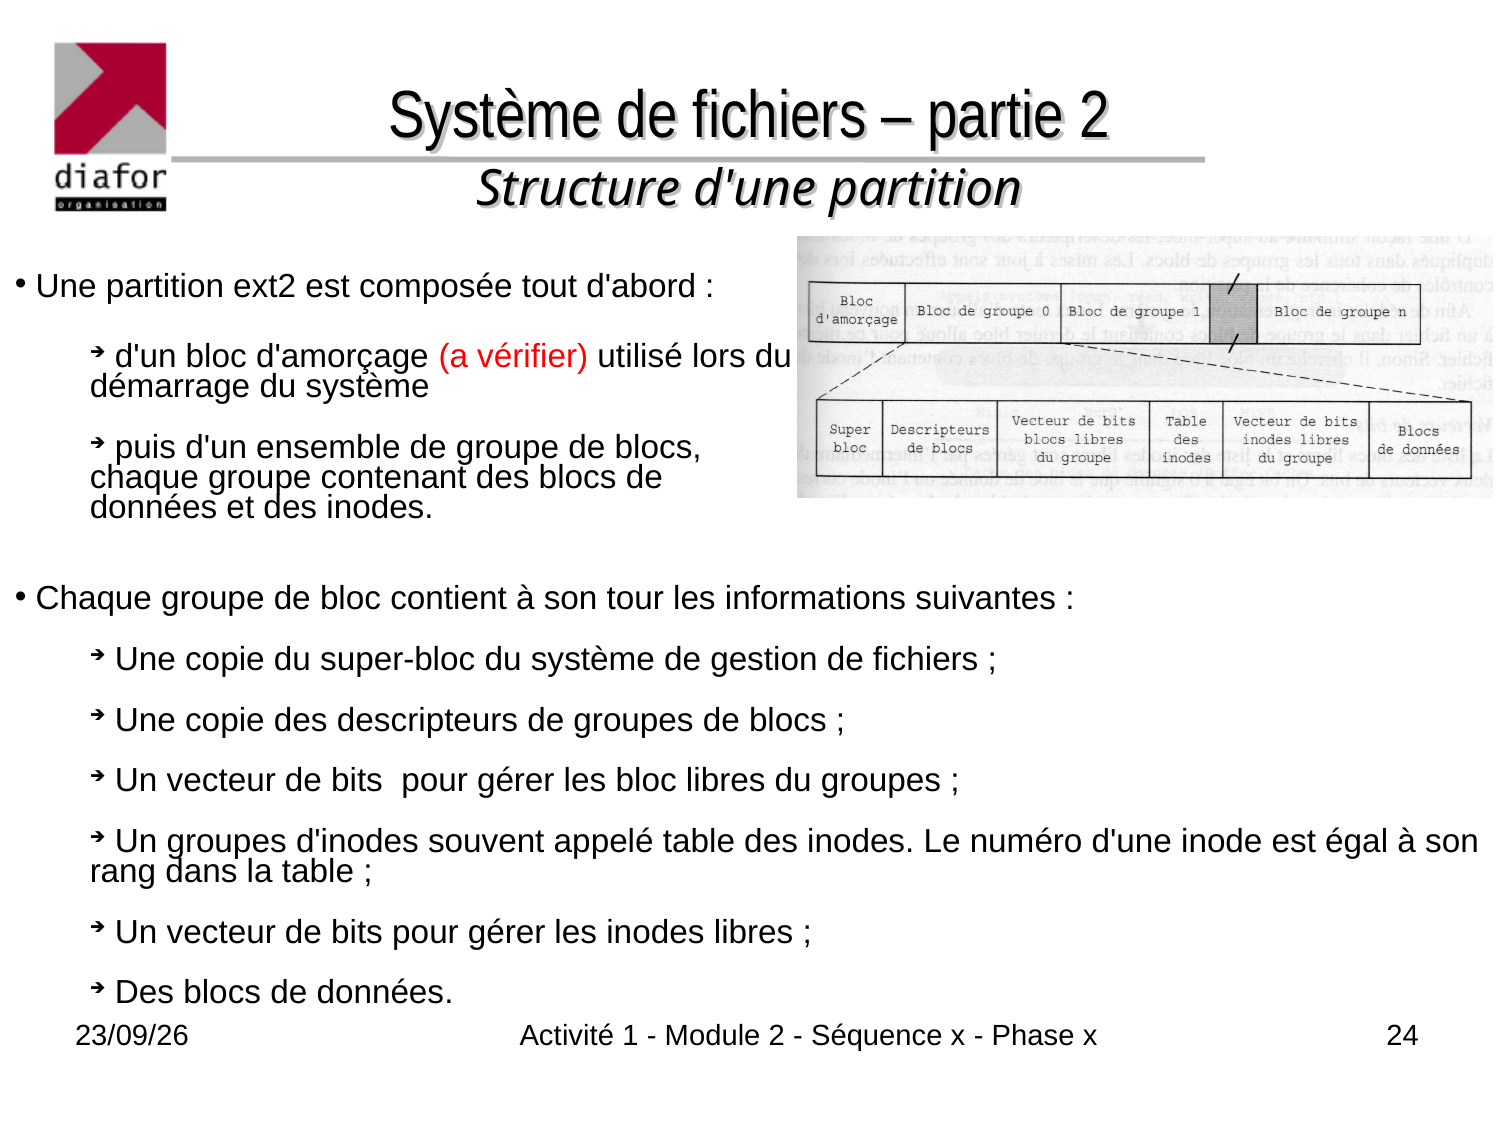

# Système de fichiers – partie 2 Structure d'une partition
 Une partition ext2 est composée tout d'abord :
 d'un bloc d'amorçage (a vérifier) utilisé lors du
démarrage du système
 puis d'un ensemble de groupe de blocs,
chaque groupe contenant des blocs de
données et des inodes.
 Chaque groupe de bloc contient à son tour les informations suivantes :
 Une copie du super-bloc du système de gestion de fichiers ;
 Une copie des descripteurs de groupes de blocs ;
 Un vecteur de bits pour gérer les bloc libres du groupes ;
 Un groupes d'inodes souvent appelé table des inodes. Le numéro d'une inode est égal à son
rang dans la table ;
 Un vecteur de bits pour gérer les inodes libres ;
 Des blocs de données.
Activité 1 - Module 2 - Séquence x - Phase x
24